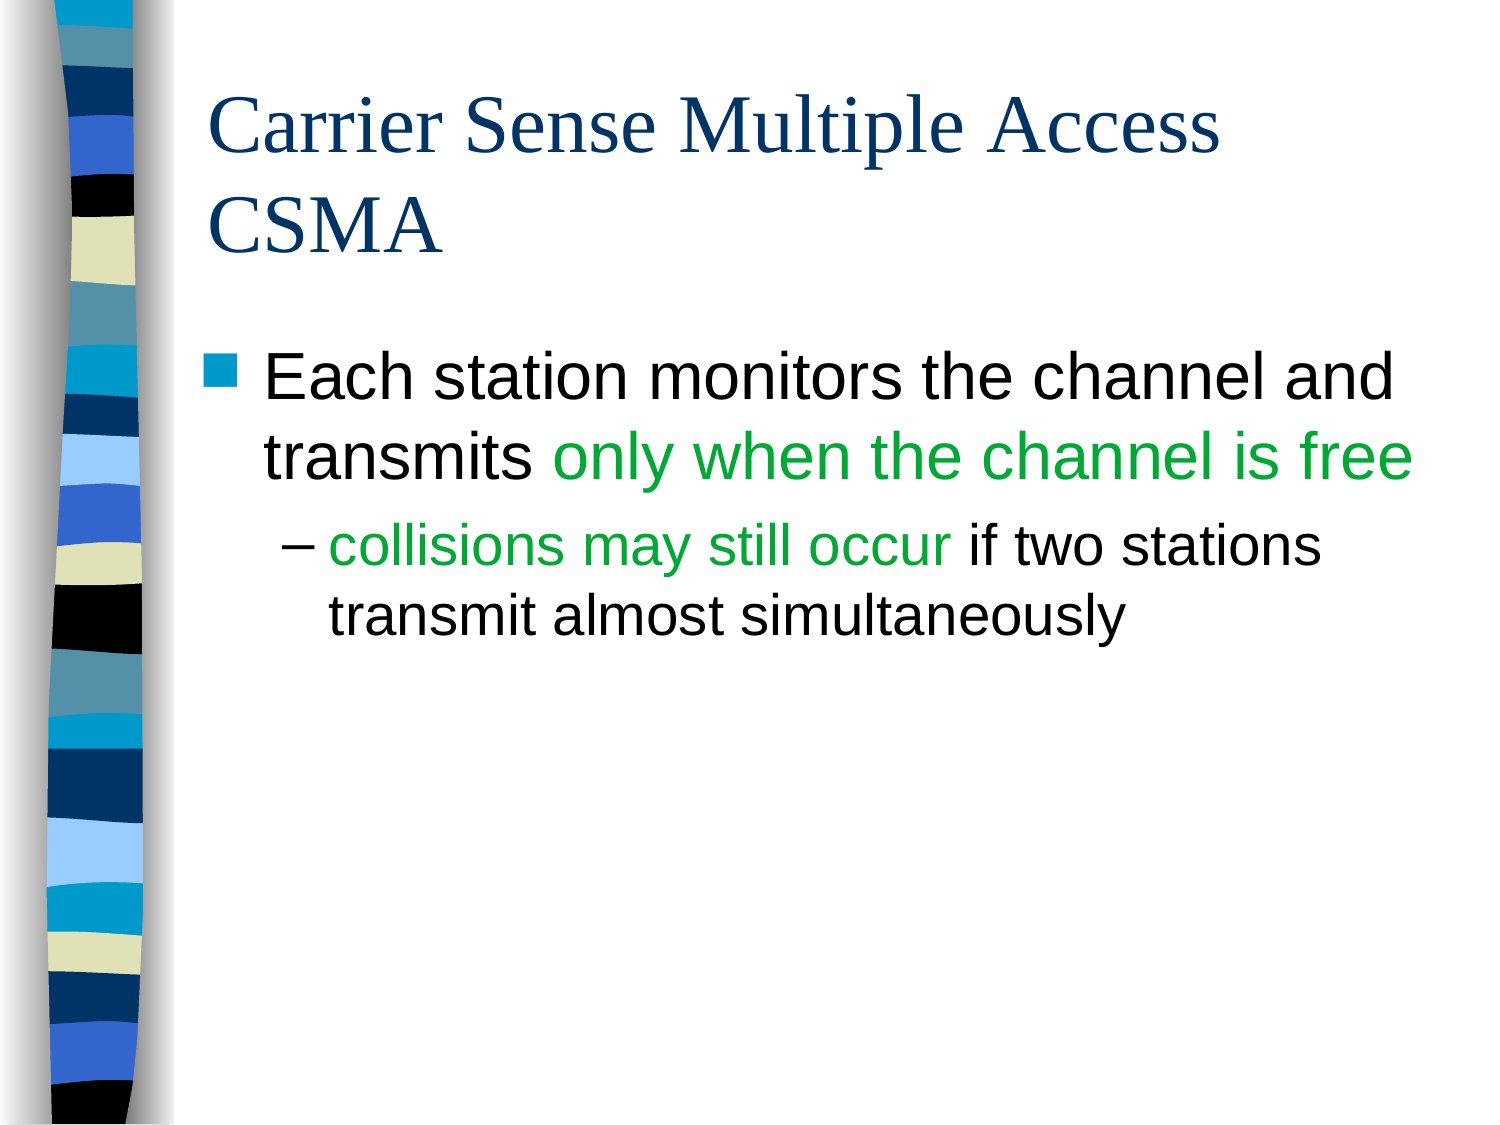

# Carrier Sense Multiple Access CSMA
Each station monitors the channel and transmits only when the channel is free
collisions may still occur if two stations transmit almost simultaneously